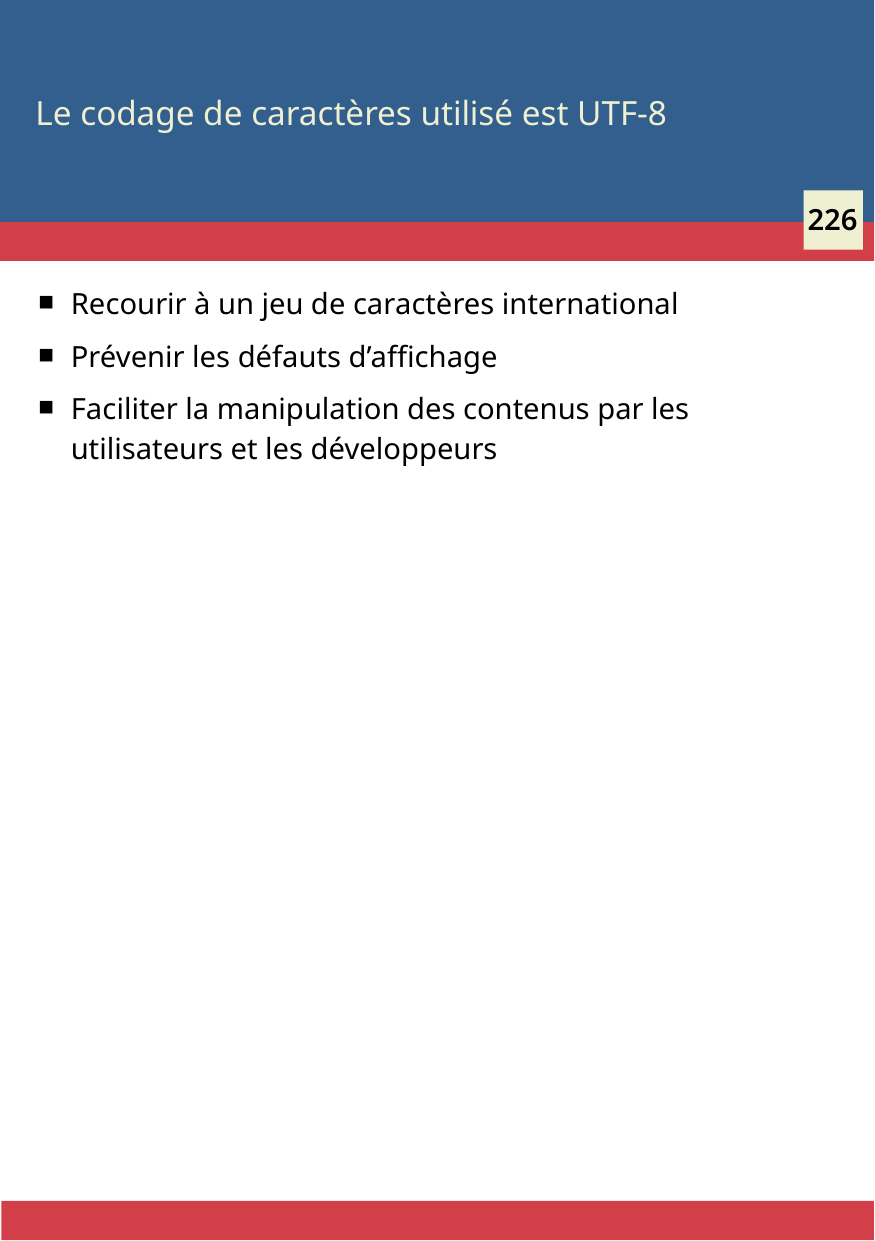

# Le codage de caractères utilisé est UTF-8
226
Recourir à un jeu de caractères international
Prévenir les défauts d’affichage
Faciliter la manipulation des contenus par les utilisateurs et les développeurs